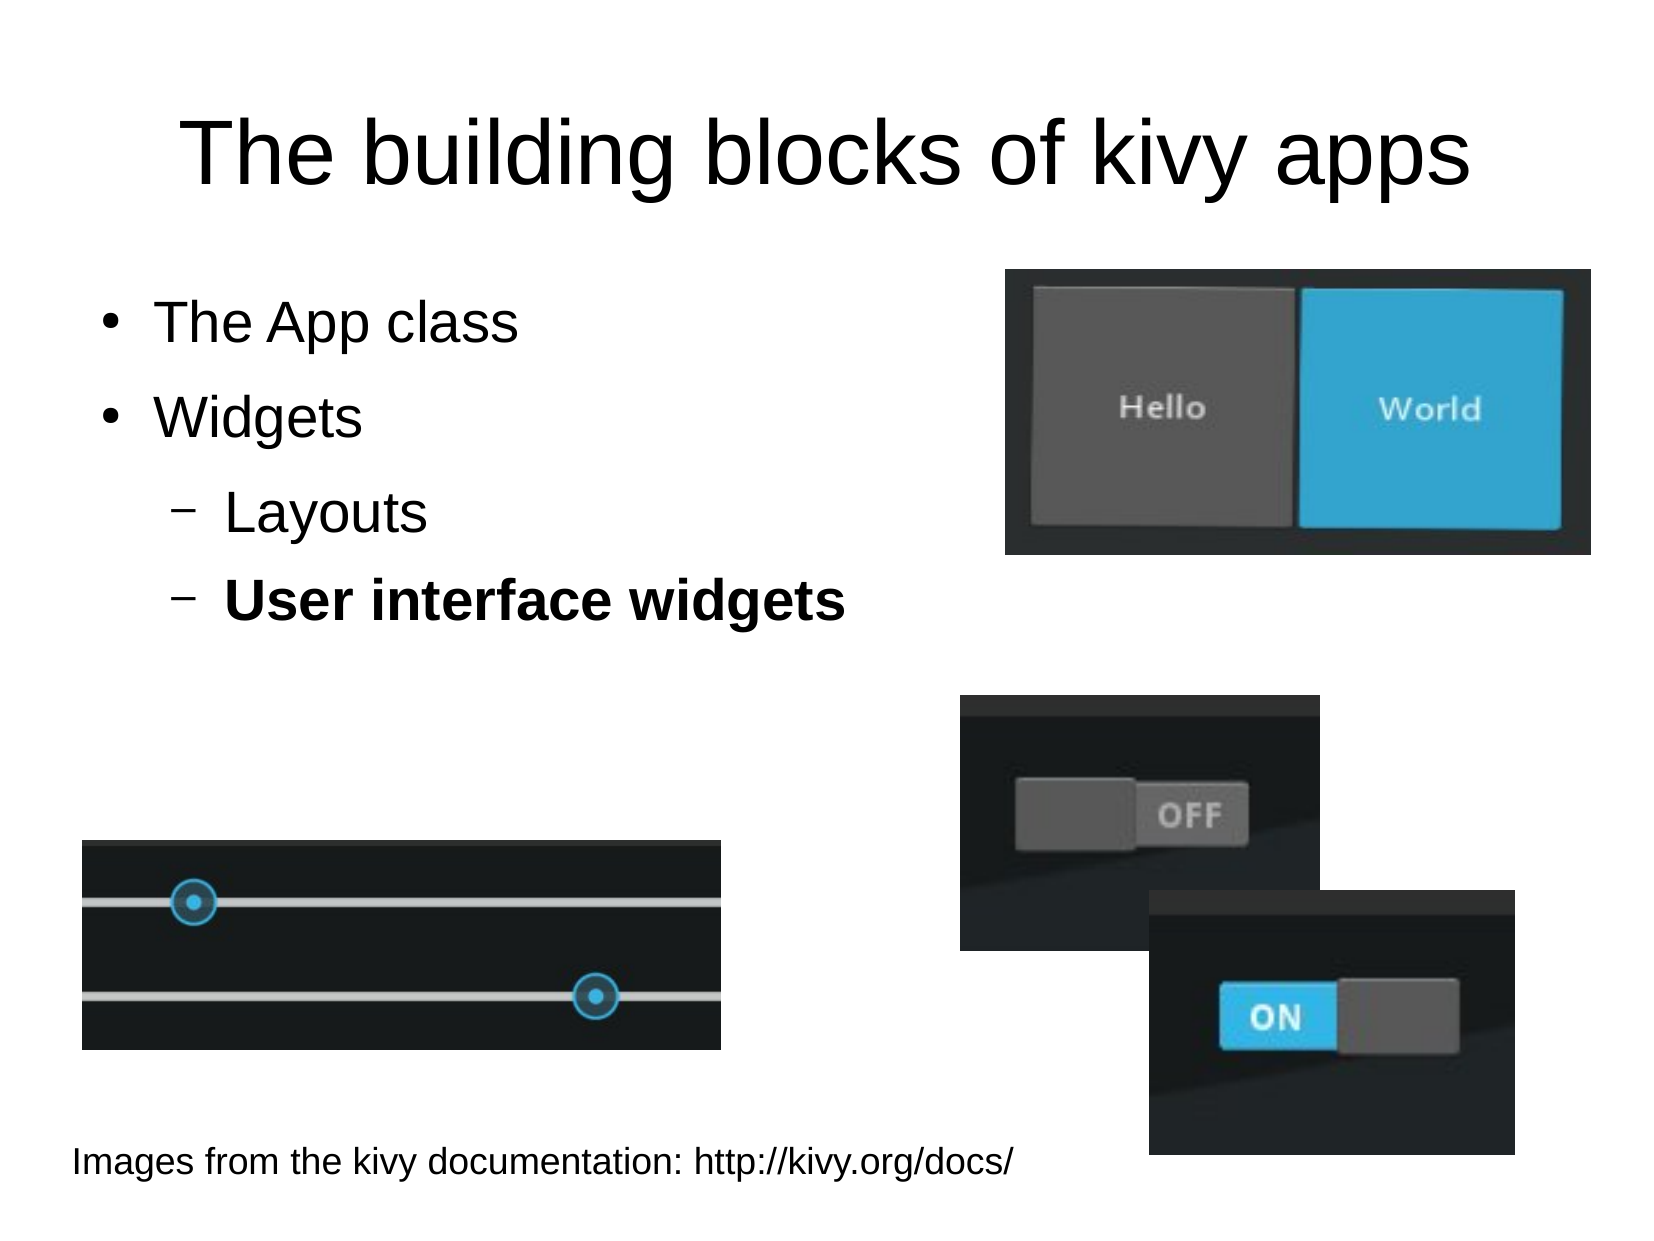

# The building blocks of kivy apps
The App class
Widgets
Layouts
User interface widgets
Images from the kivy documentation: http://kivy.org/docs/